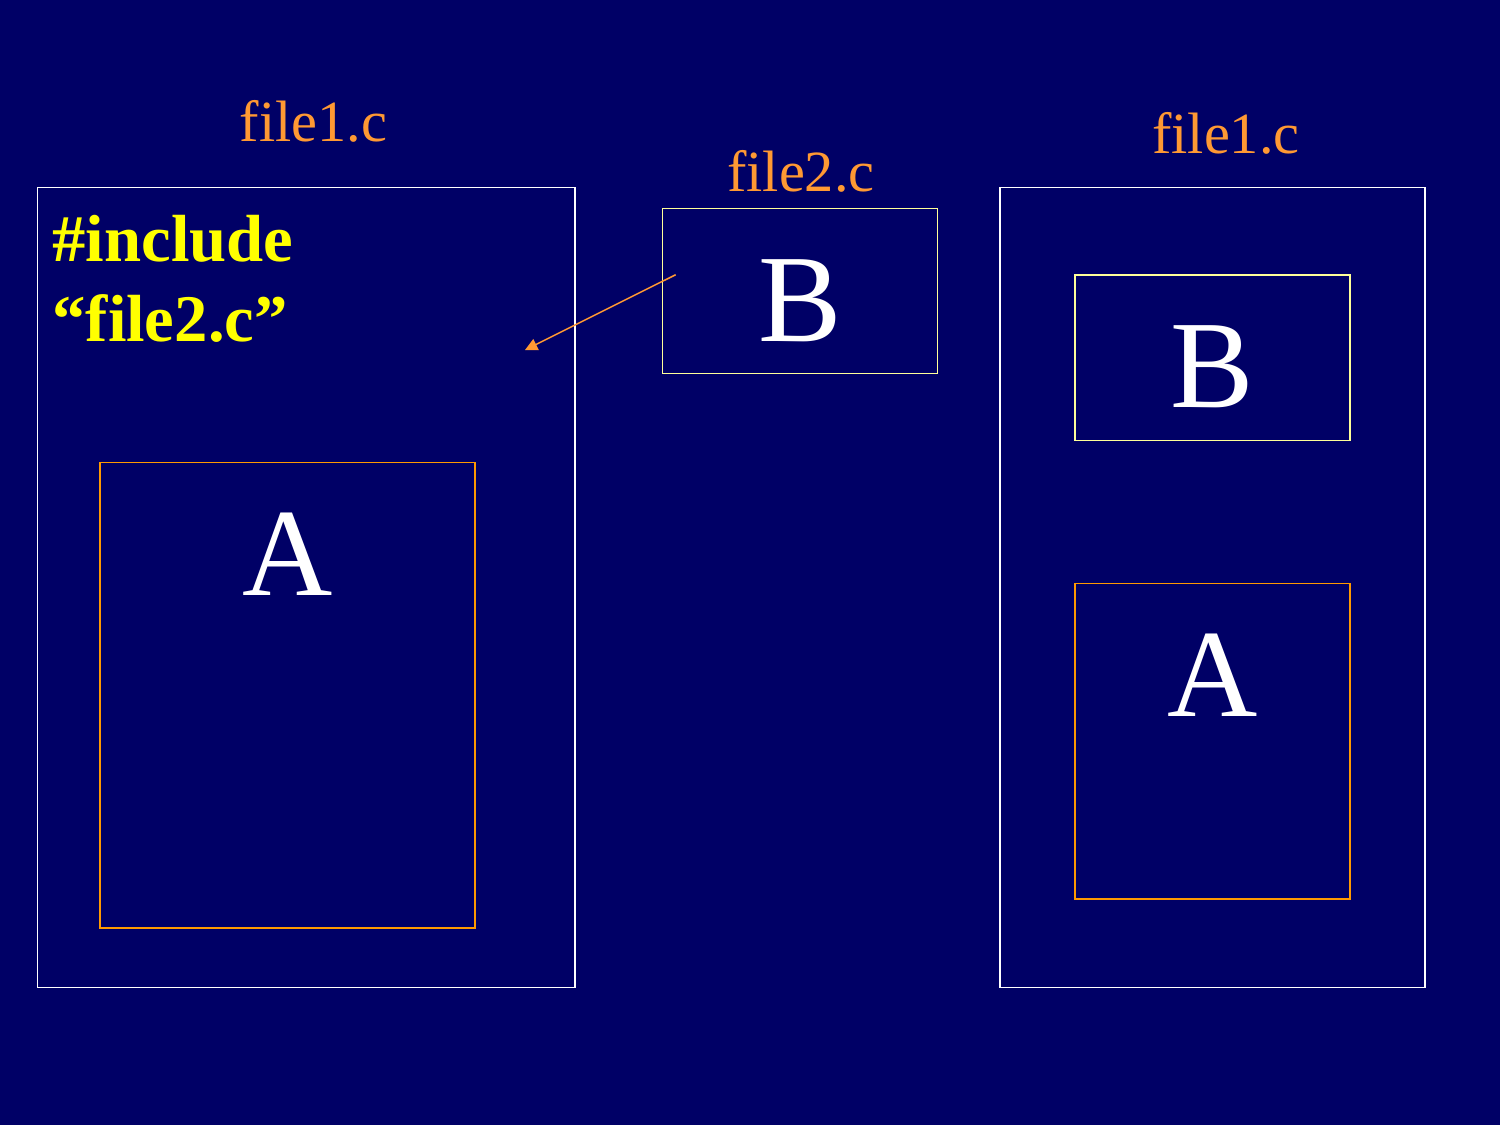

file1.c
file1.c
file2.c
# #include “file2.c”
B
B
A
A